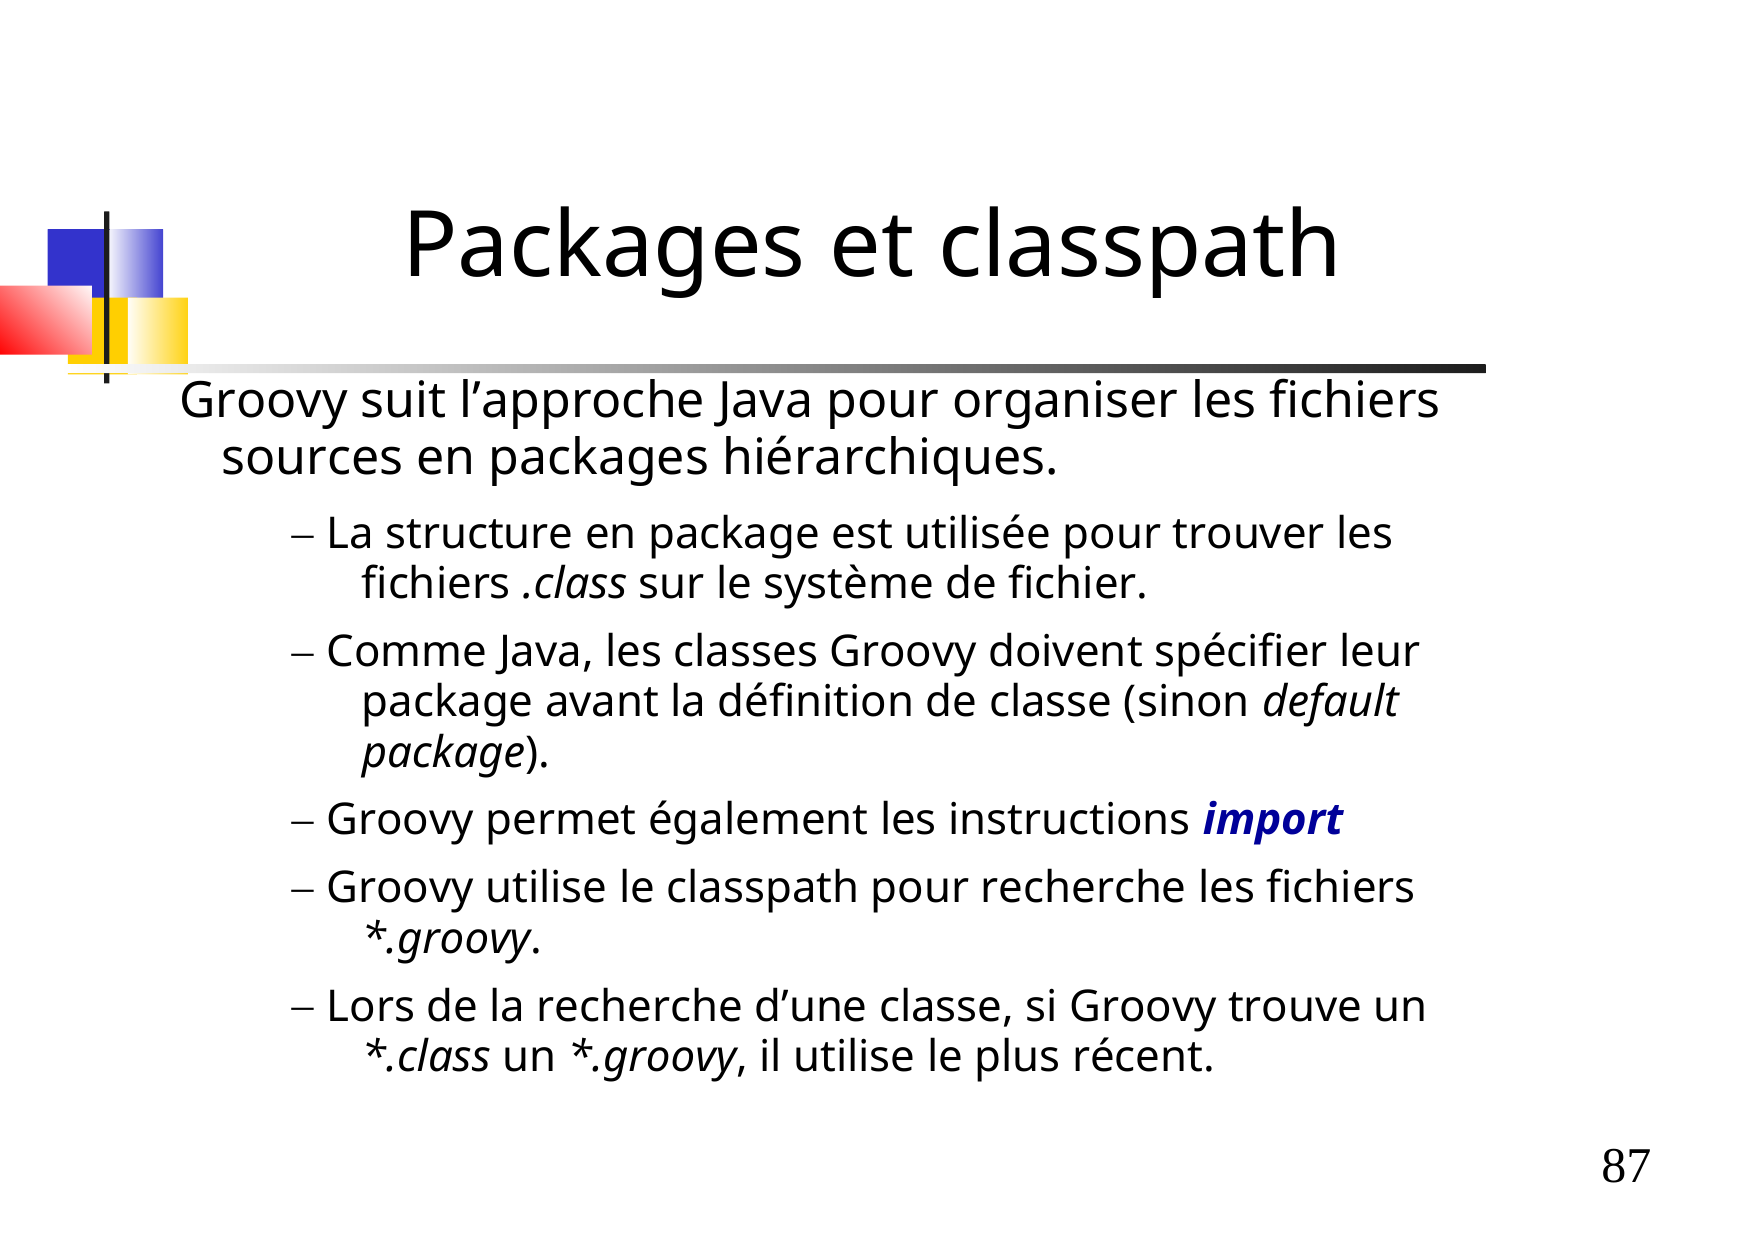

# Packages et classpath
Groovy suit l’approche Java pour organiser les fichiers sources en packages hiérarchiques.
La structure en package est utilisée pour trouver les fichiers .class sur le système de fichier.
Comme Java, les classes Groovy doivent spécifier leur package avant la définition de classe (sinon default package).
Groovy permet également les instructions import
Groovy utilise le classpath pour recherche les fichiers *.groovy.
Lors de la recherche d’une classe, si Groovy trouve un *.class un *.groovy, il utilise le plus récent.